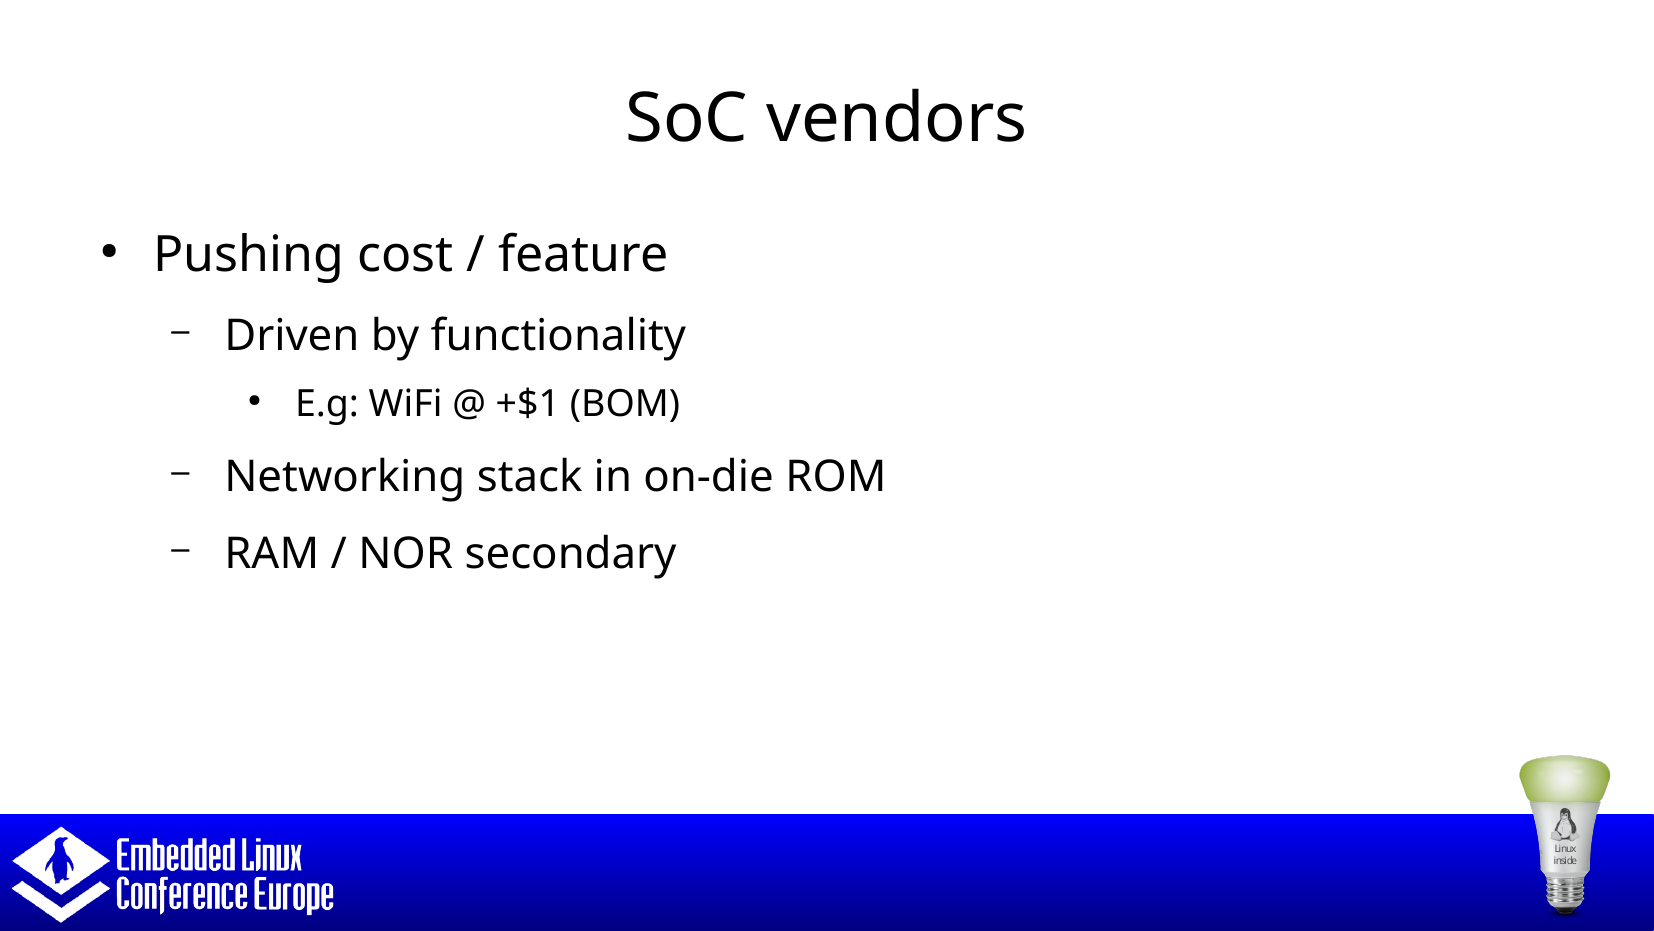

# SoC vendors
Pushing cost / feature
Driven by functionality
E.g: WiFi @ +$1 (BOM)
Networking stack in on-die ROM
RAM / NOR secondary